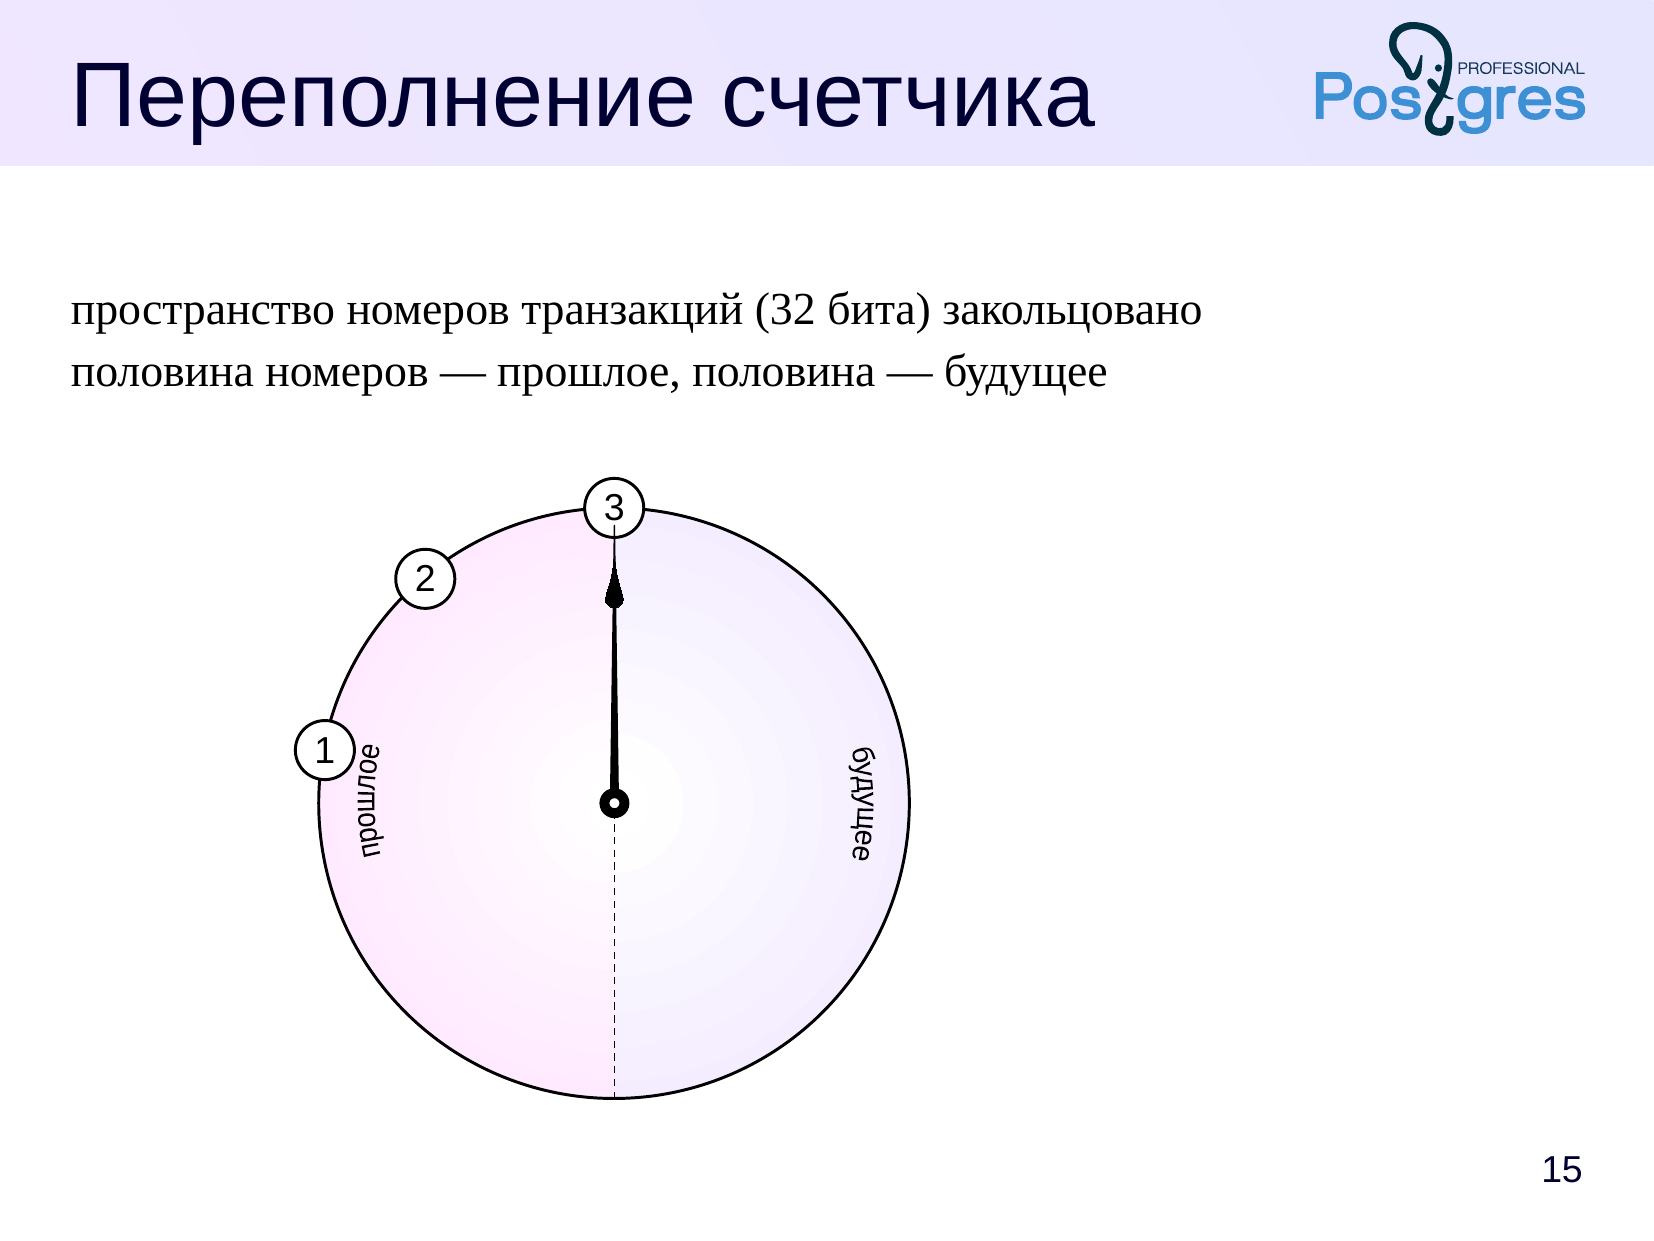

# Переполнение счетчика
пространство номеров транзакций (32 бита) закольцовано
половина номеров — прошлое, половина — будущее
3
будущее
прошлое
2
1